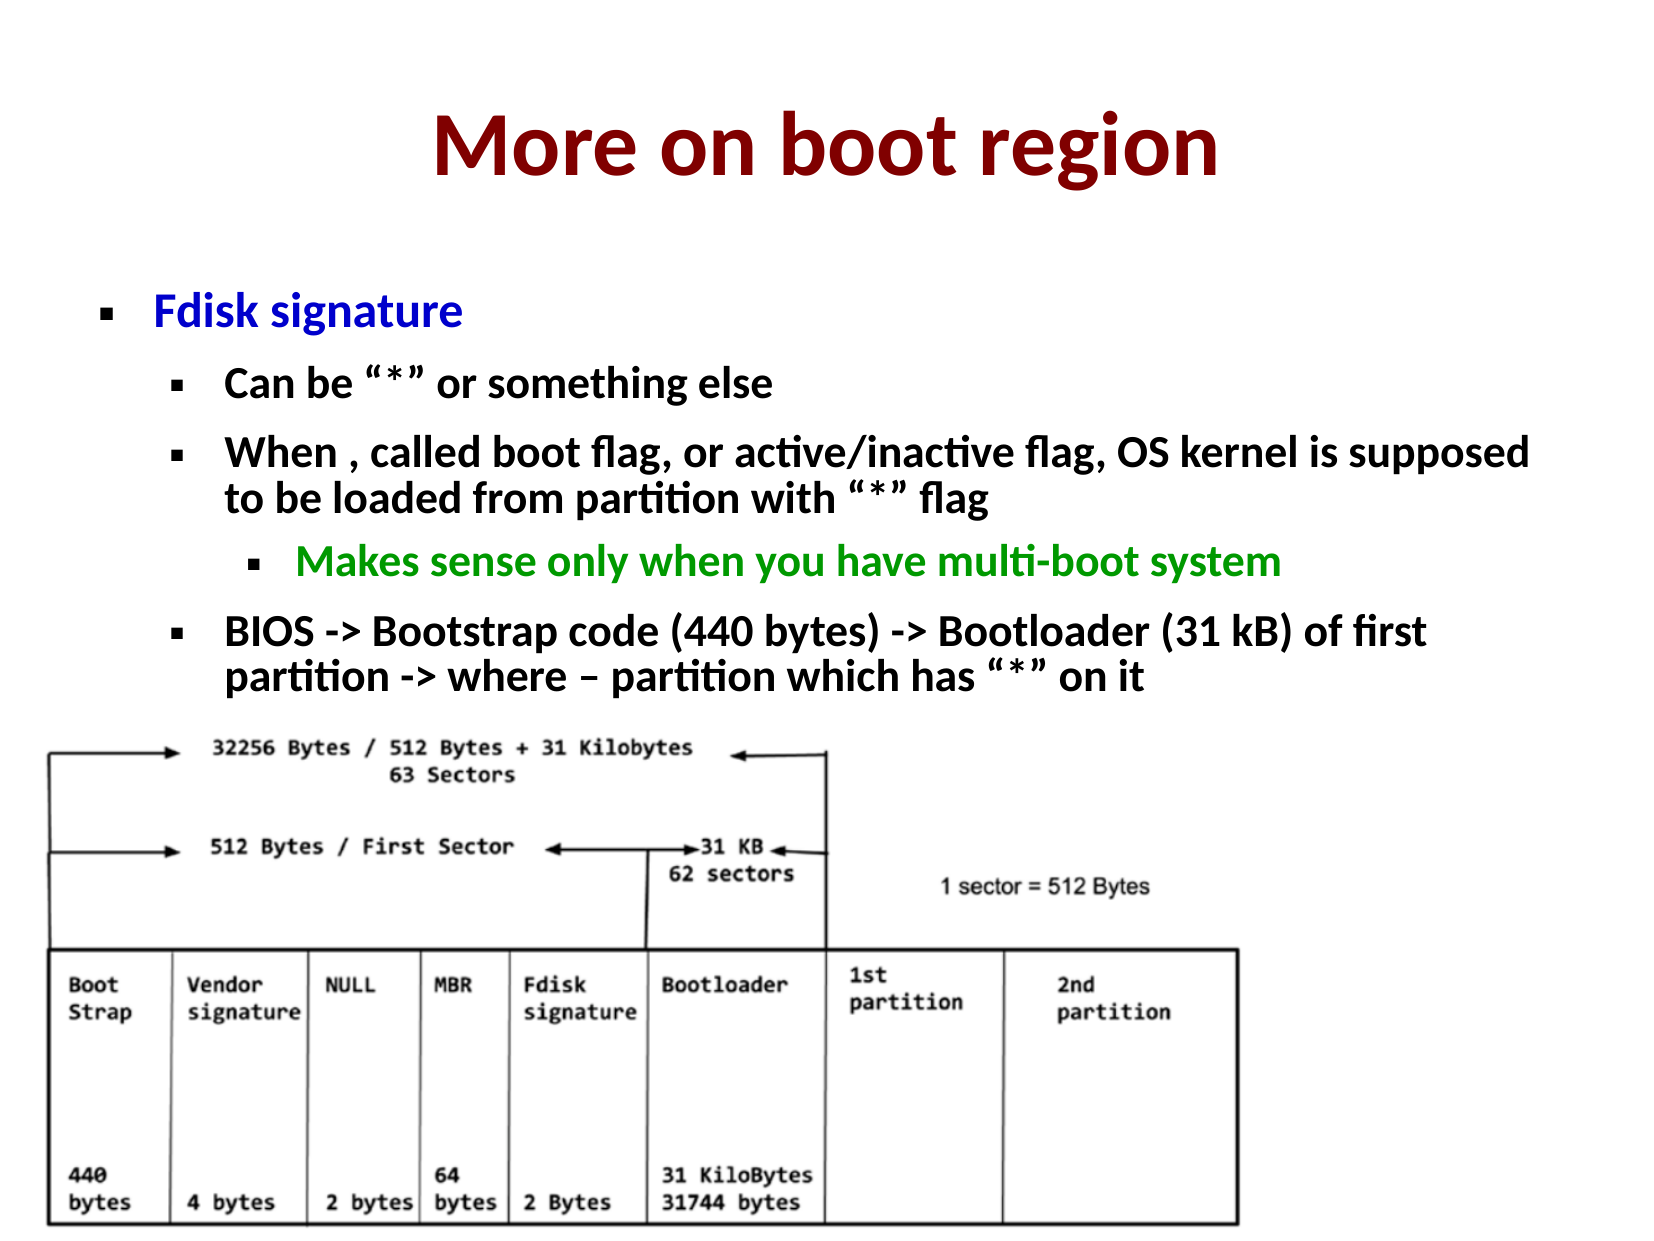

# More on boot region
Fdisk signature
Can be “*” or something else
When , called boot flag, or active/inactive flag, OS kernel is supposed to be loaded from partition with “*” flag
Makes sense only when you have multi-boot system
BIOS -> Bootstrap code (440 bytes) -> Bootloader (31 kB) of first partition -> where – partition which has “*” on it